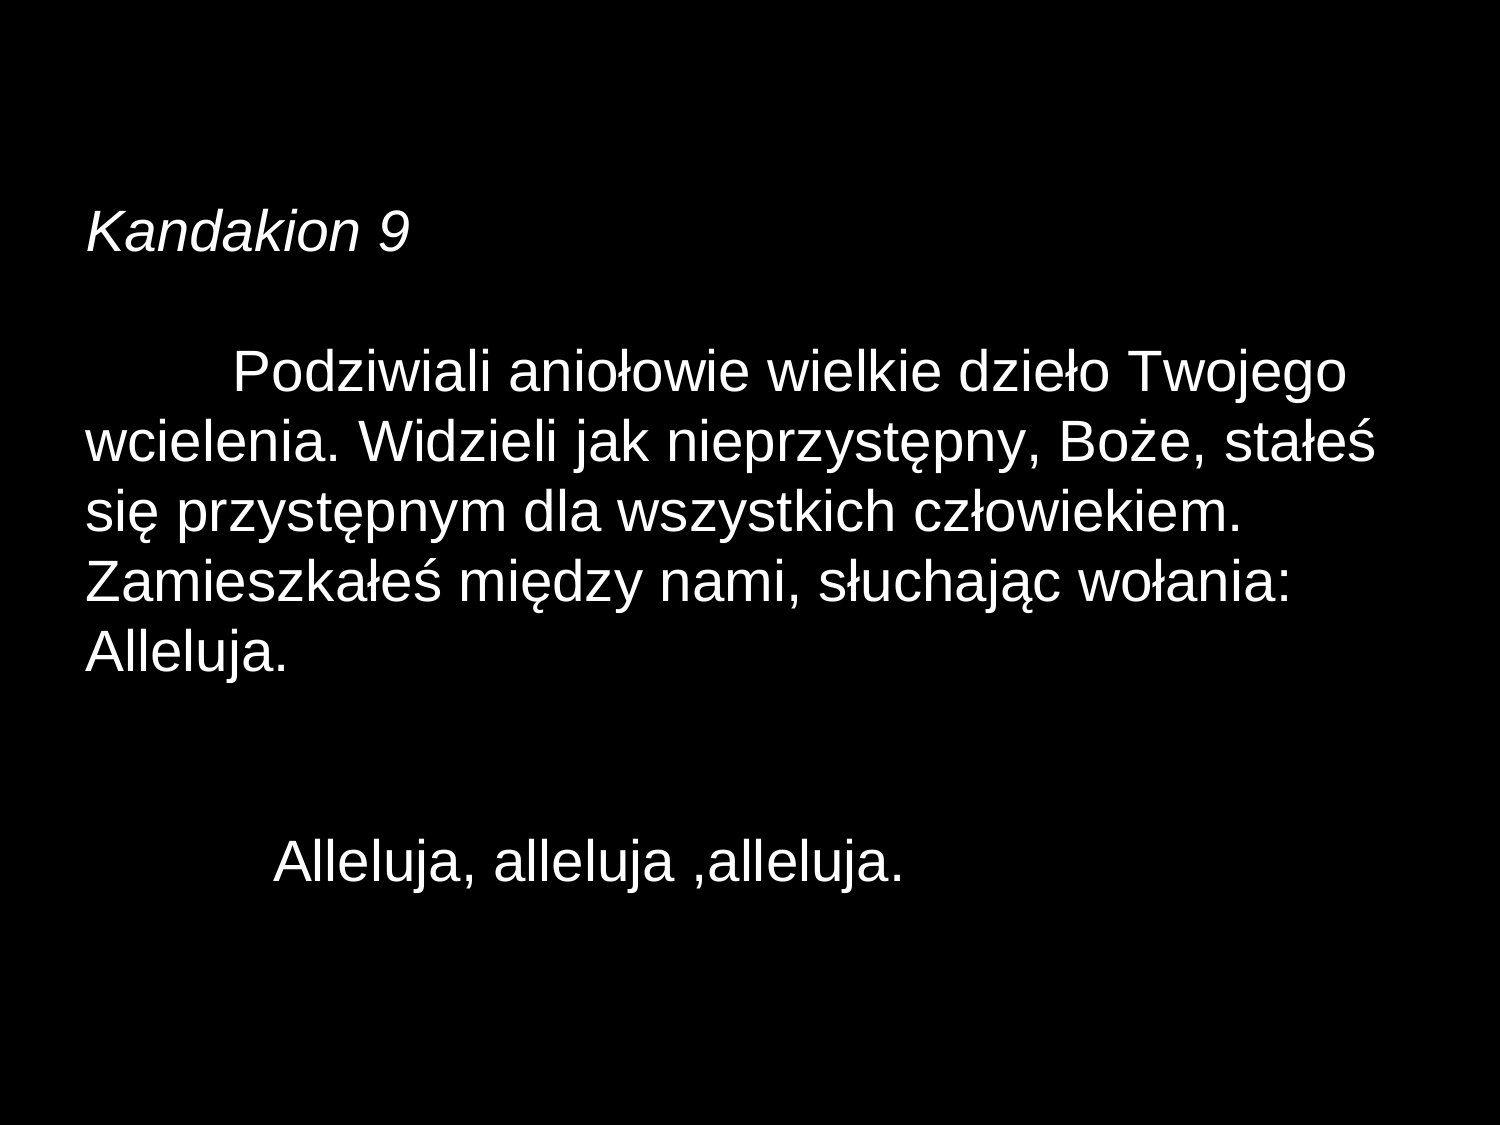

Kandakion 9
		Podziwiali aniołowie wielkie dzieło Twojego wcielenia. Widzieli jak nieprzystępny, Boże, stałeś się przystępnym dla wszystkich człowiekiem. Zamieszkałeś między nami, słuchając wołania: Alleluja.
Alleluja, alleluja ,alleluja.